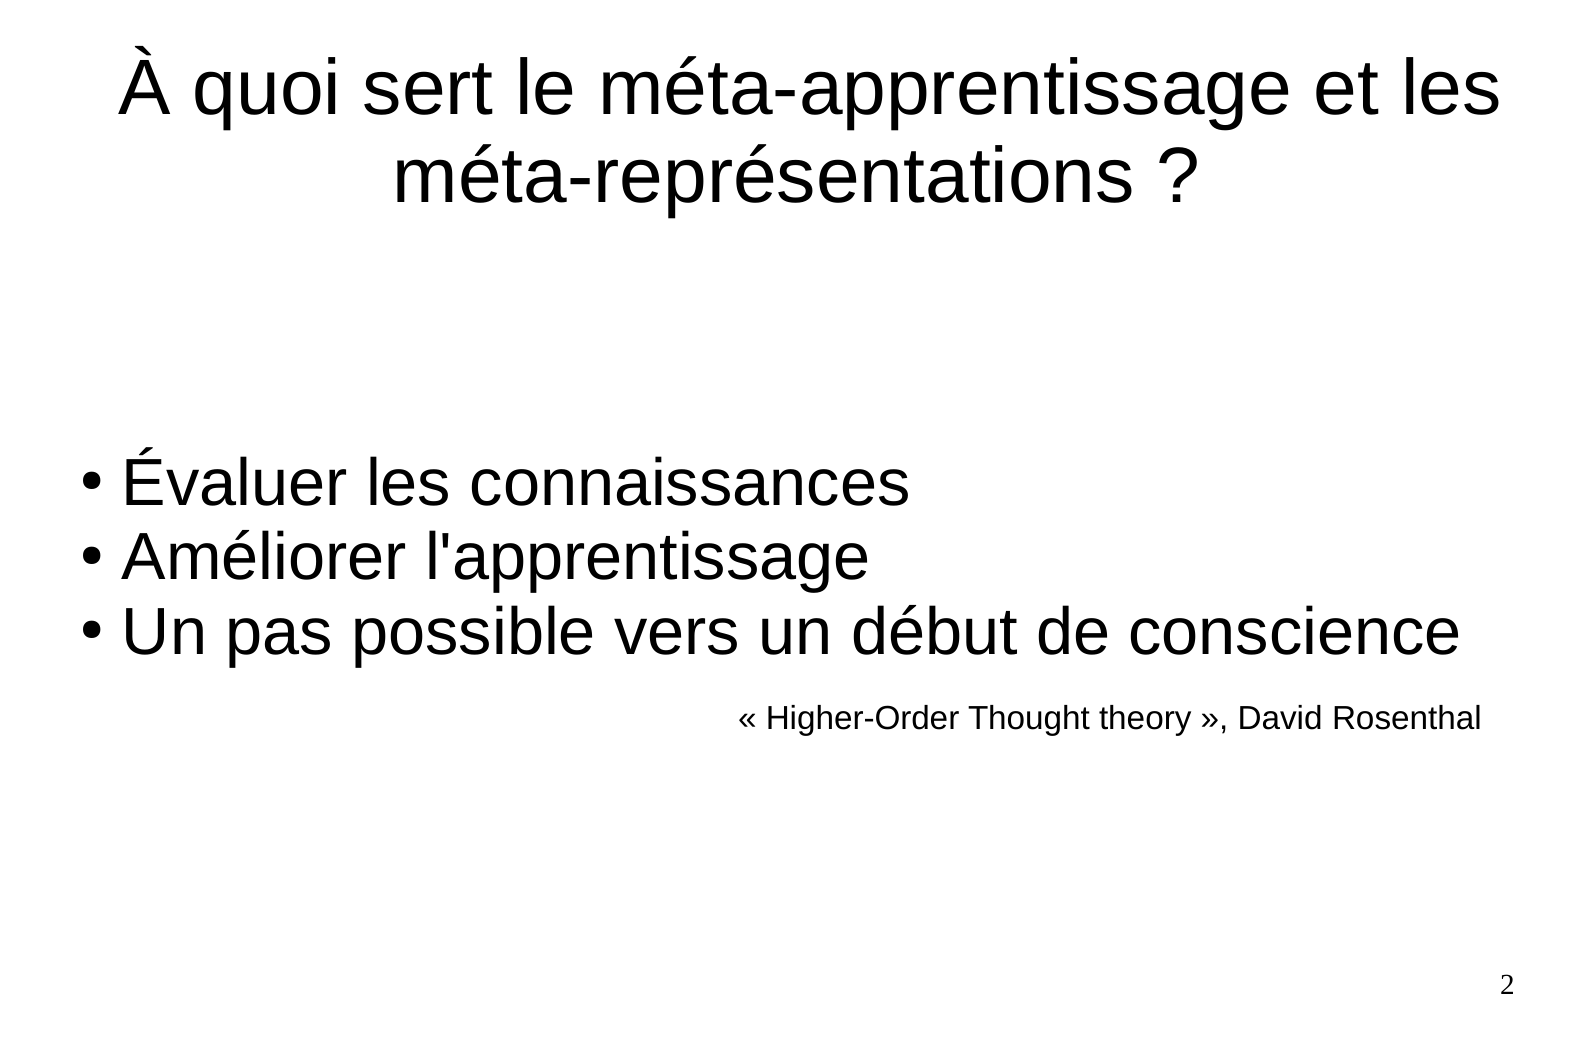

# À quoi sert le méta-apprentissage et les méta-représentations ?
 Évaluer les connaissances
 Améliorer l'apprentissage
 Un pas possible vers un début de conscience
		« Higher-Order Thought theory », David Rosenthal
2